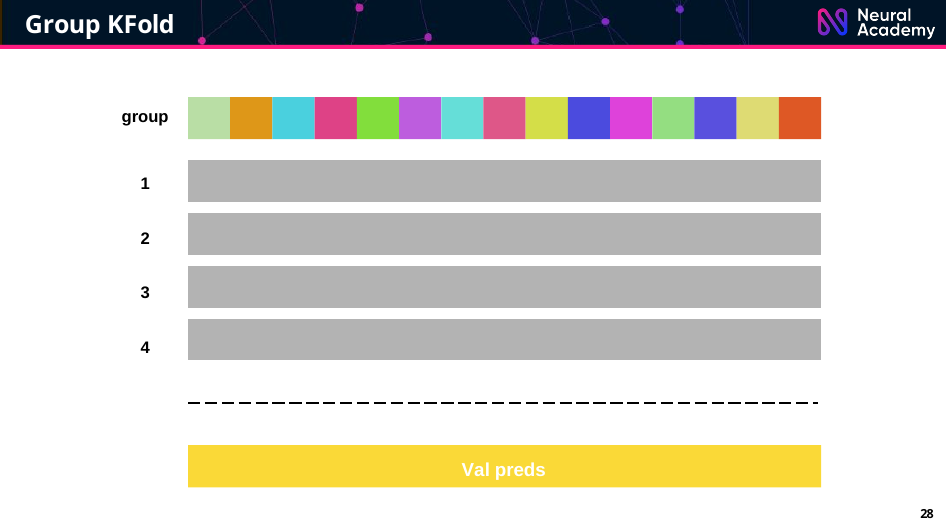

Group KFold
group
1
2
3
4
| |
| --- |
| |
| |
| |
Val preds